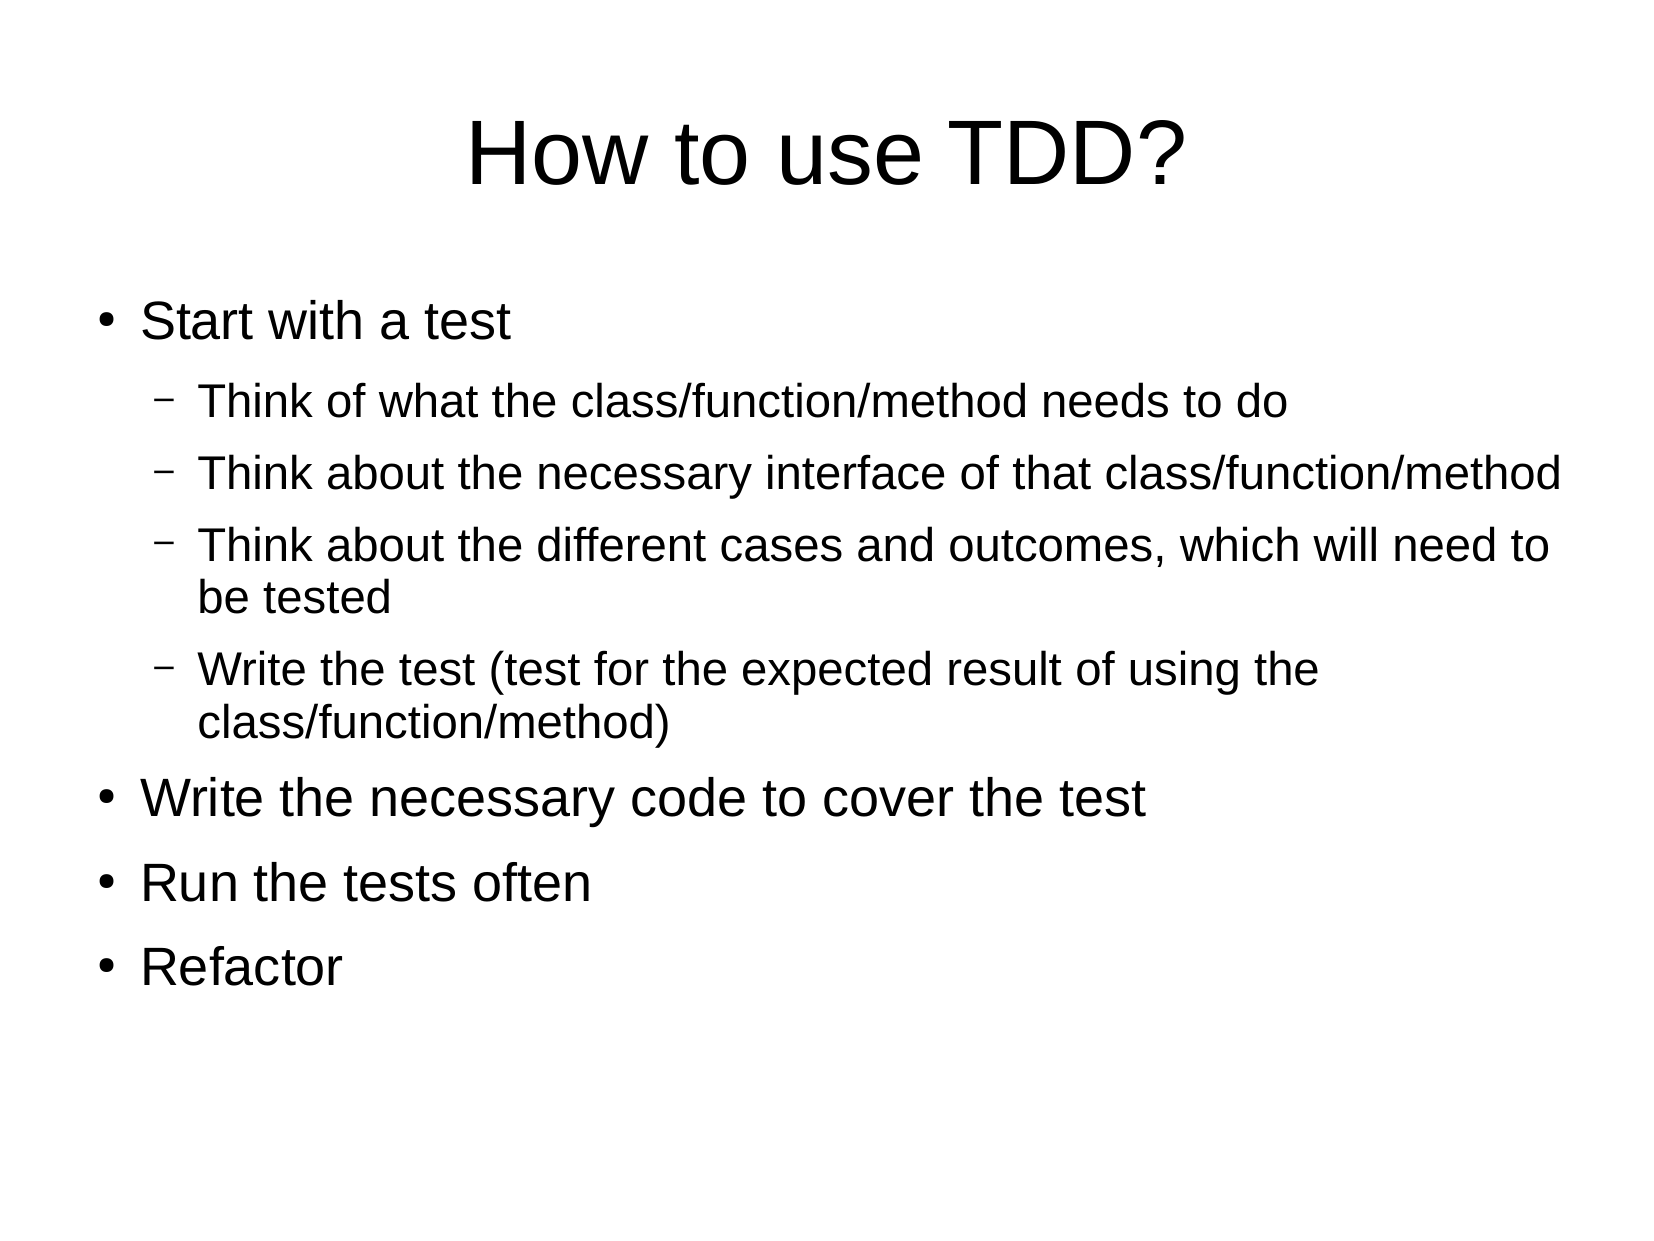

# How to use TDD?
Start with a test
Think of what the class/function/method needs to do
Think about the necessary interface of that class/function/method
Think about the different cases and outcomes, which will need to be tested
Write the test (test for the expected result of using the class/function/method)
Write the necessary code to cover the test
Run the tests often
Refactor